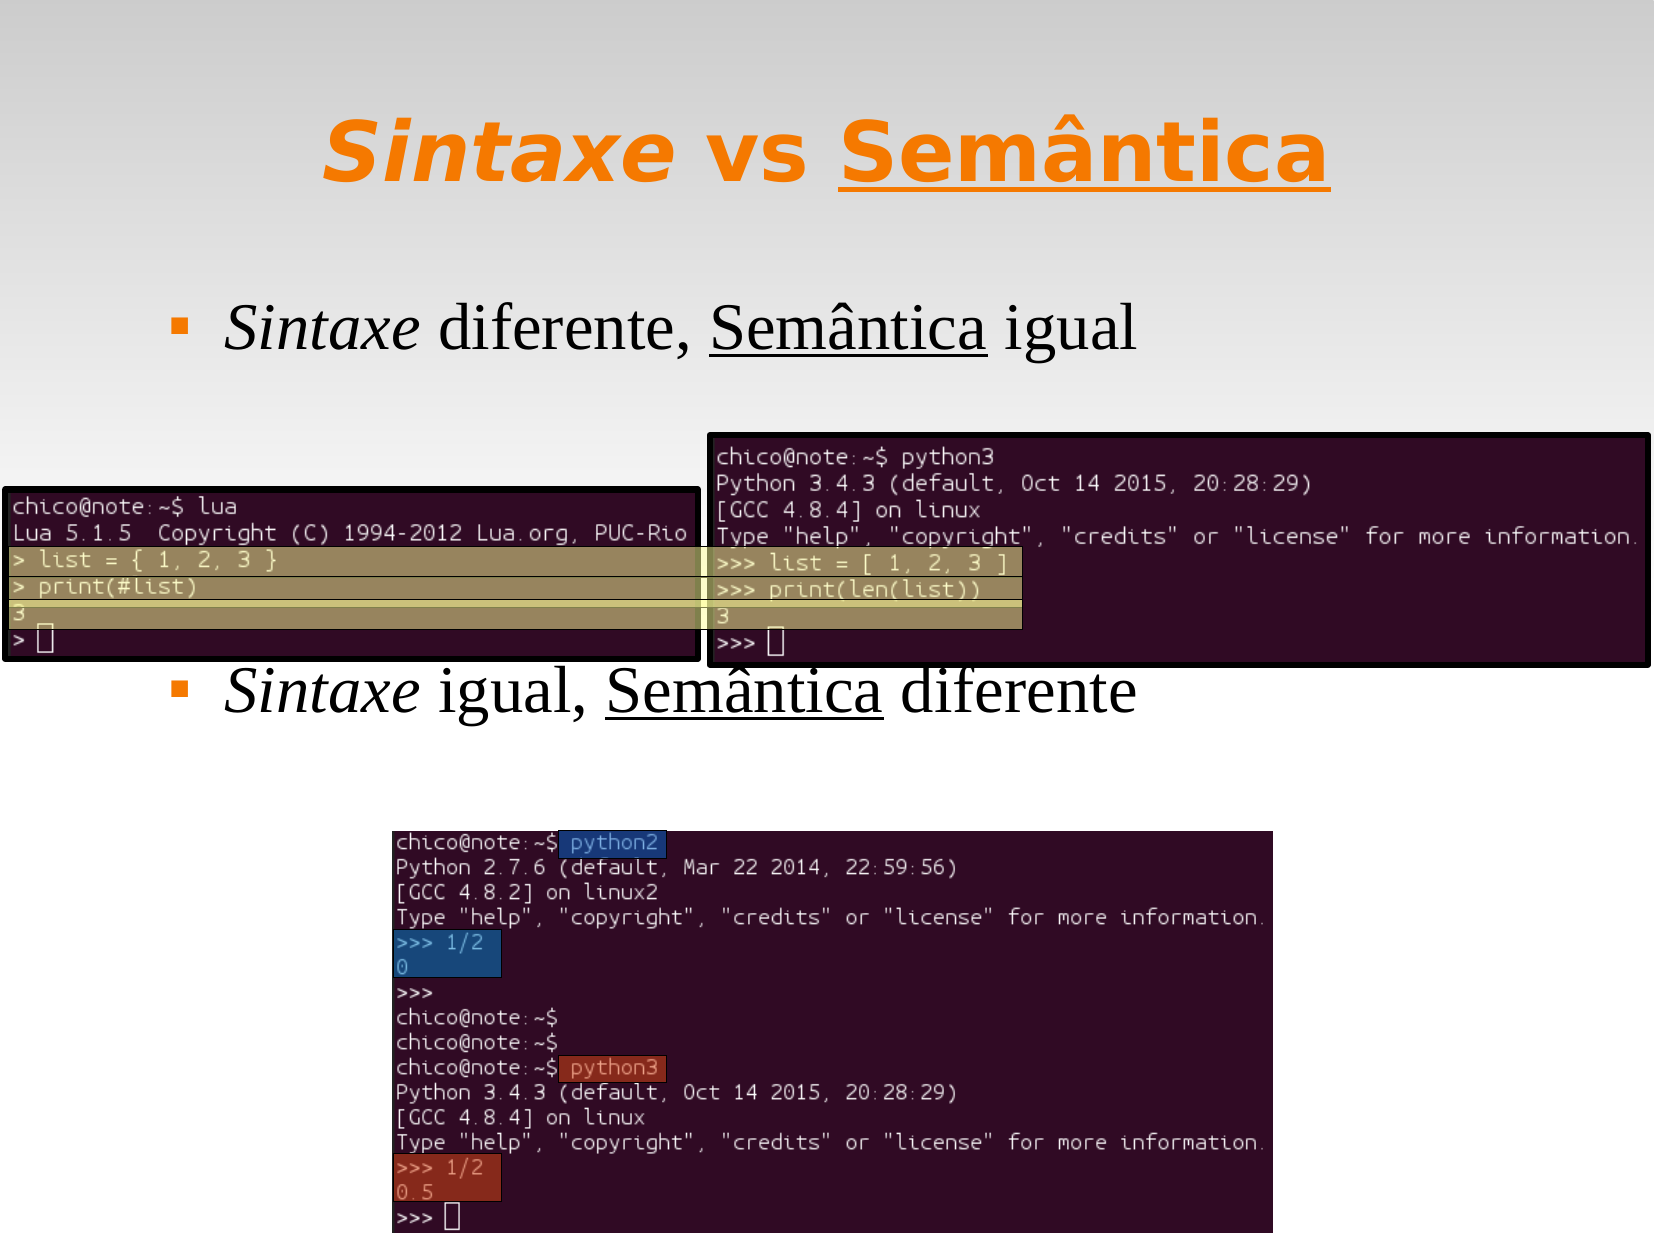

# Sintaxe vs Semântica
Sintaxe diferente, Semântica igual
Sintaxe igual, Semântica diferente